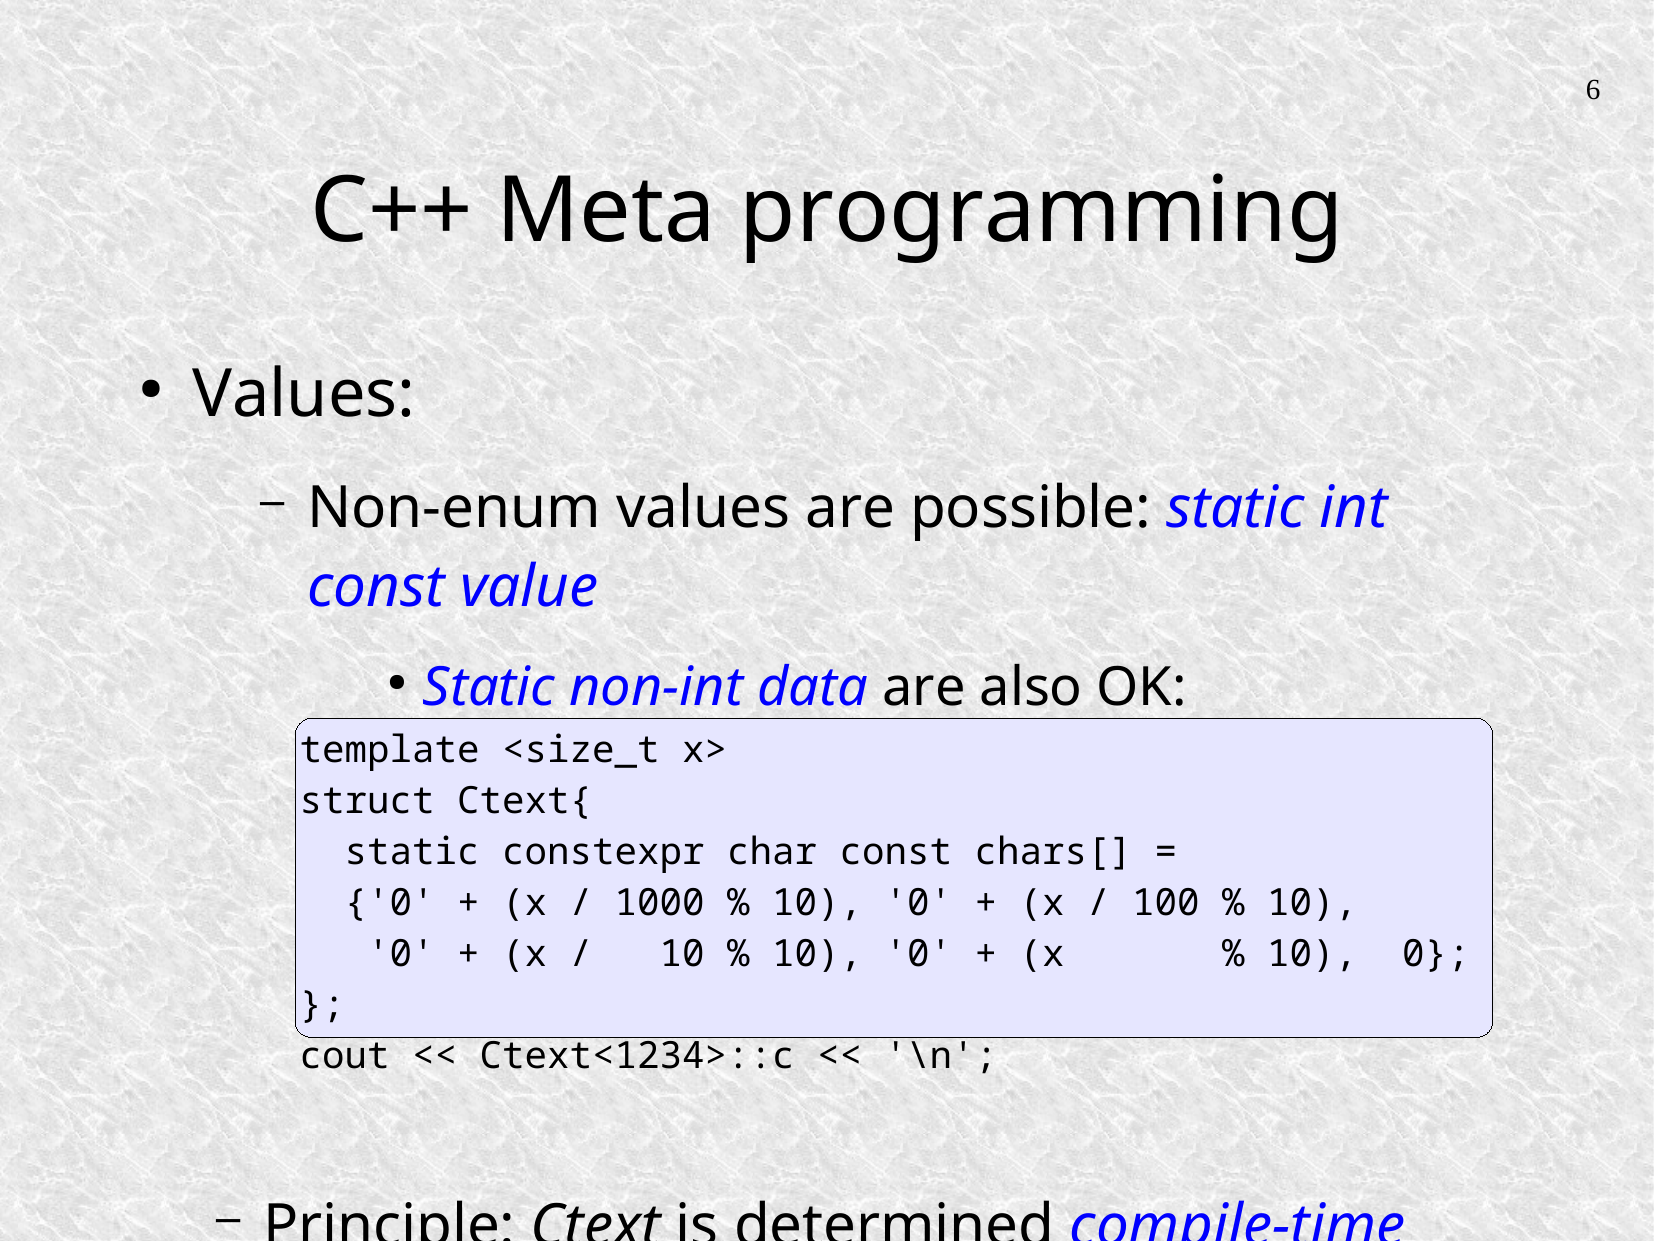

6
# C++ Meta programming
Values:
Non-enum values are possible: static int const value
Static non-int data are also OK:
Principle: Ctext is determined compile-time
template <size_t x>
struct Ctext{
 static constexpr char const chars[] =
 {'0' + (x / 1000 % 10), '0' + (x / 100 % 10),
 '0' + (x / 10 % 10), '0' + (x % 10), 0};
};
cout << Ctext<1234>::c << '\n';